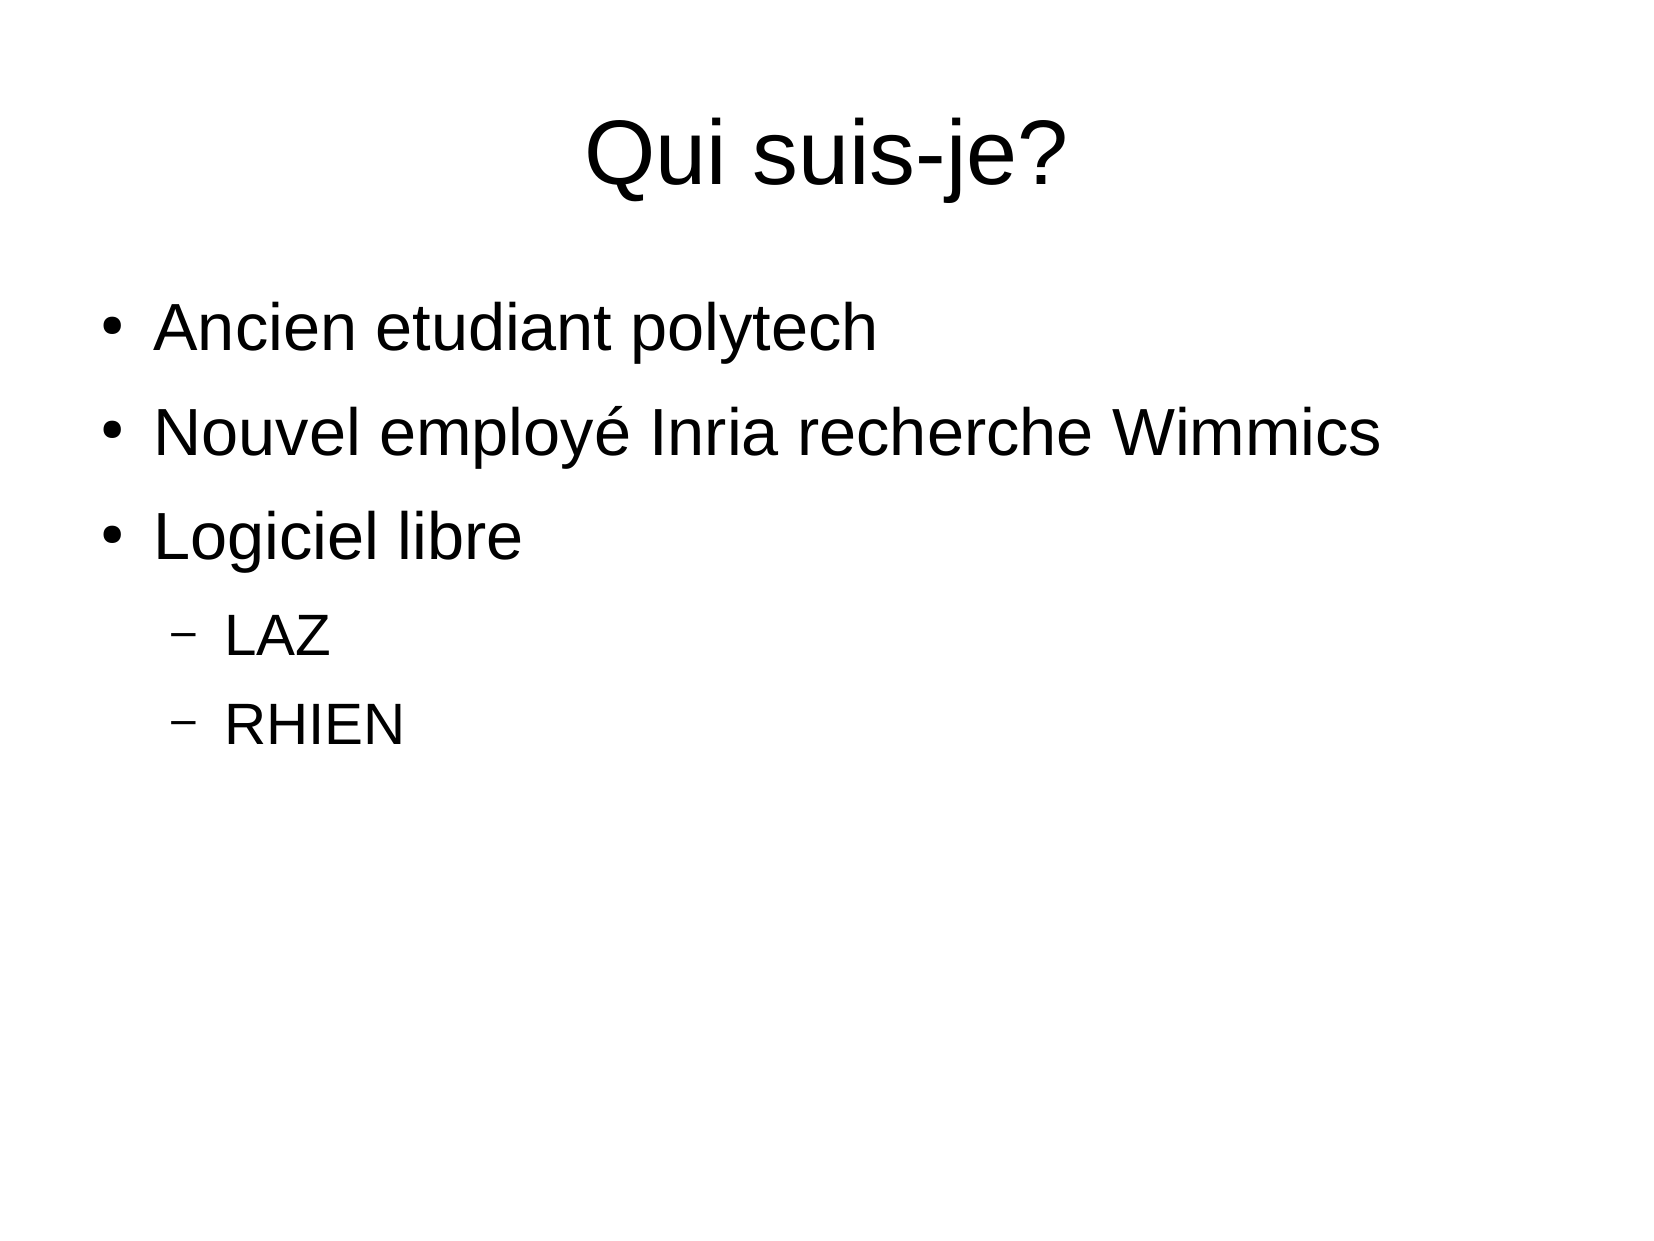

# Qui suis-je?
Ancien etudiant polytech
Nouvel employé Inria recherche Wimmics
Logiciel libre
LAZ
RHIEN